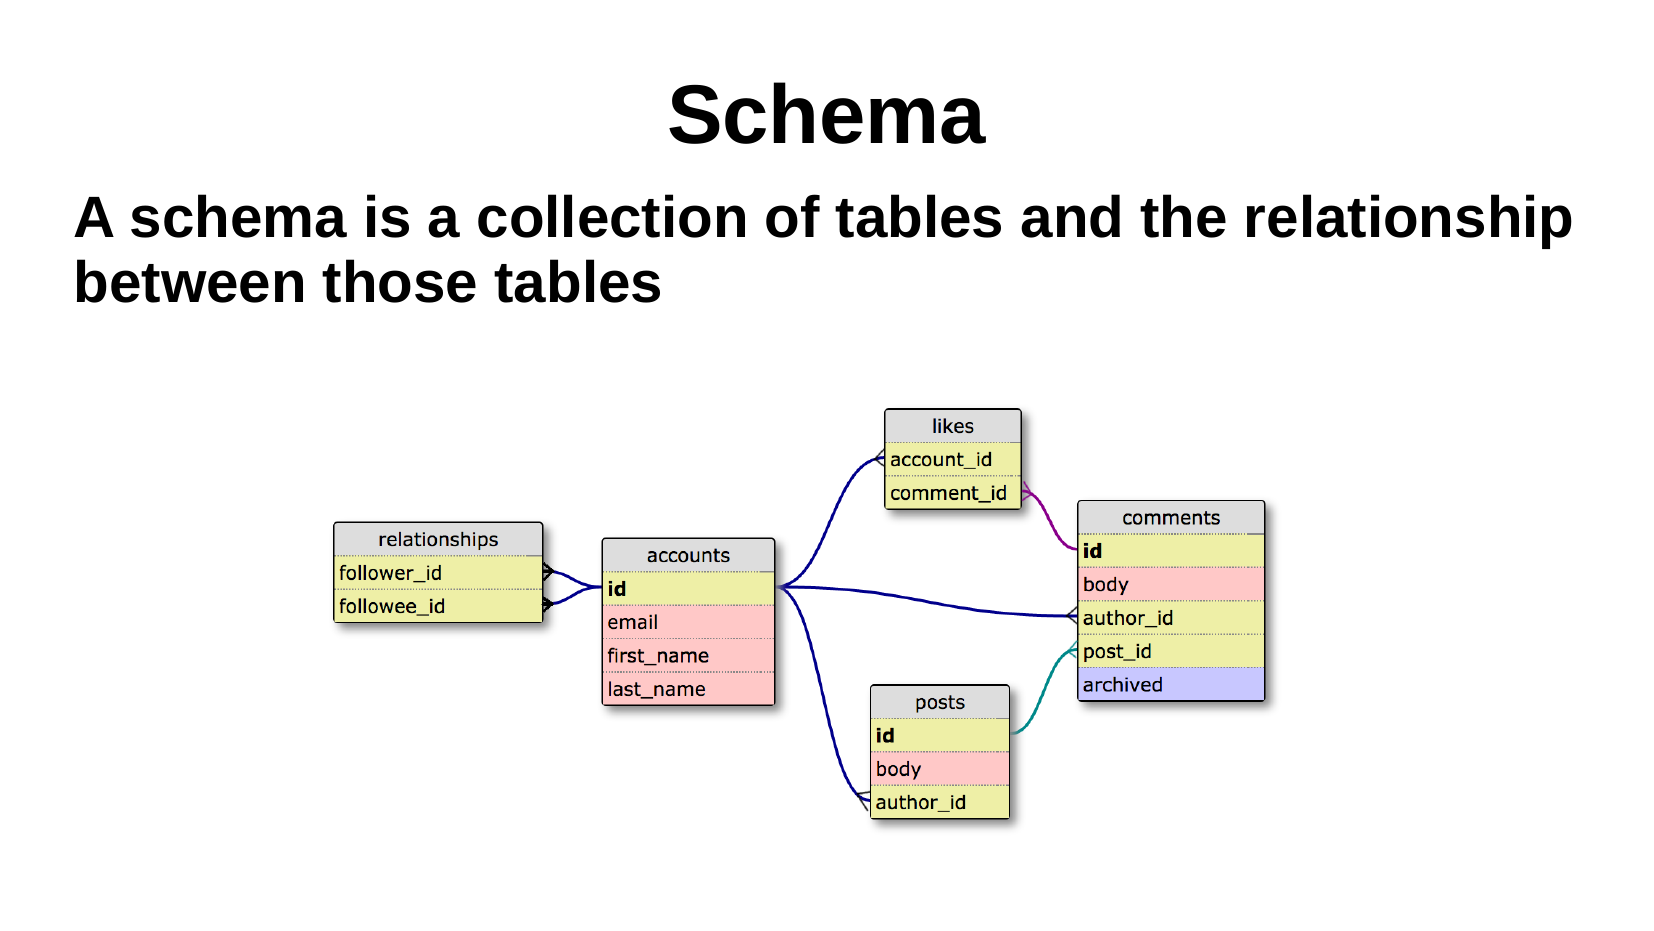

# Schema
A schema is a collection of tables and the relationship between those tables